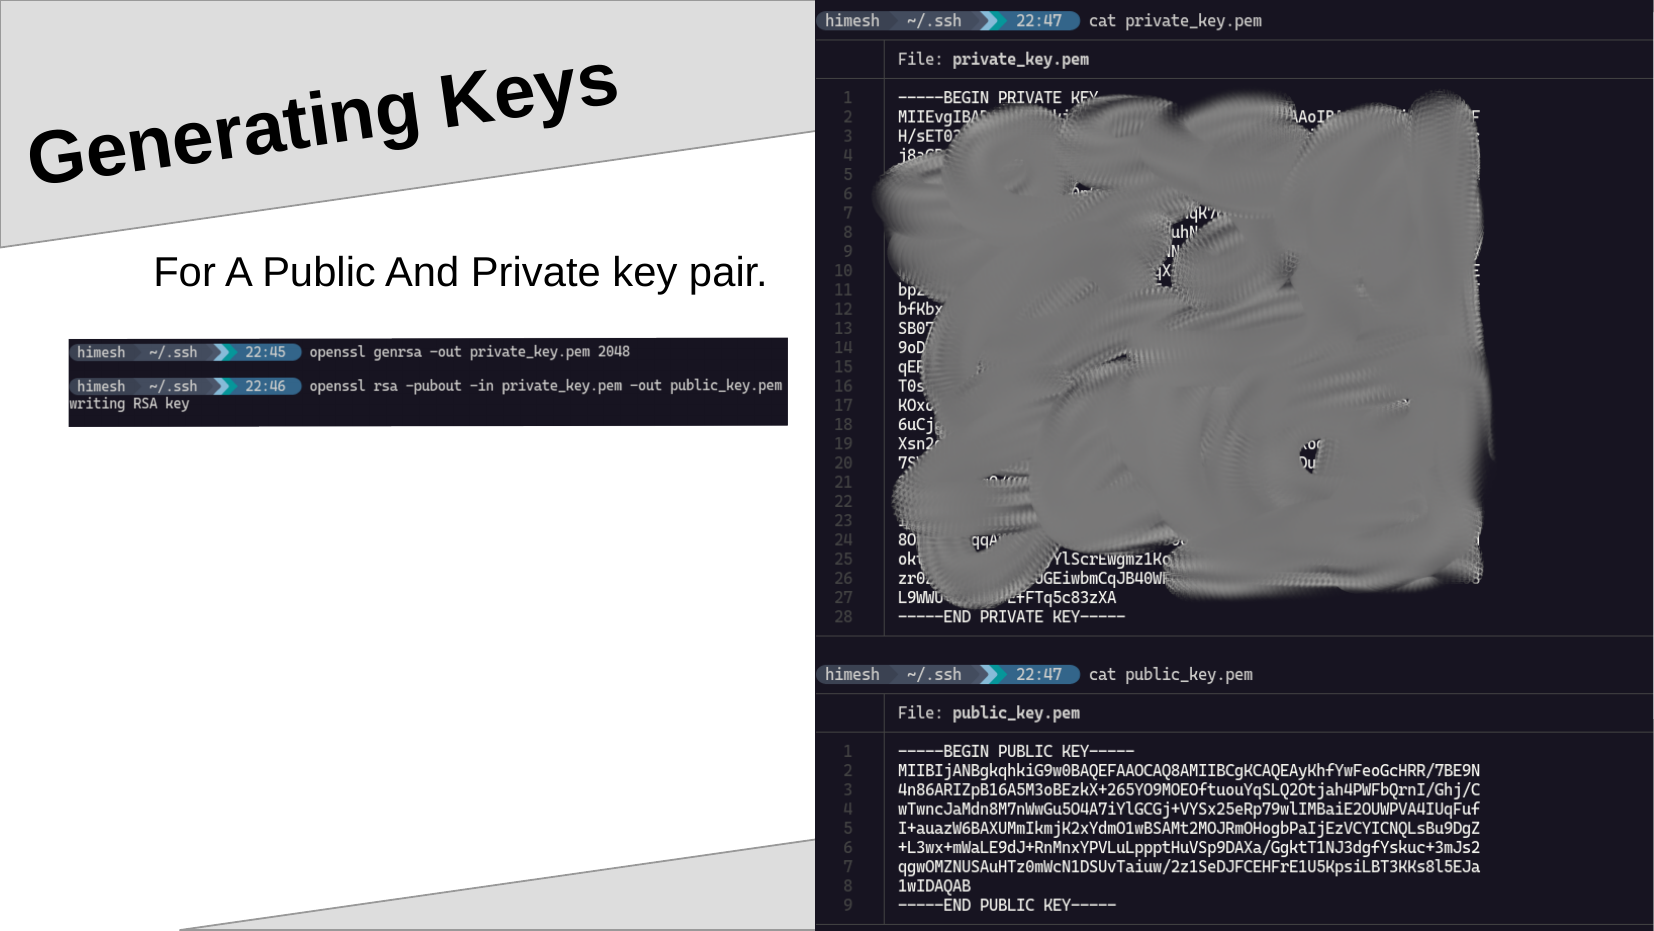

# Generating Keys
For A Public And Private key pair.
10